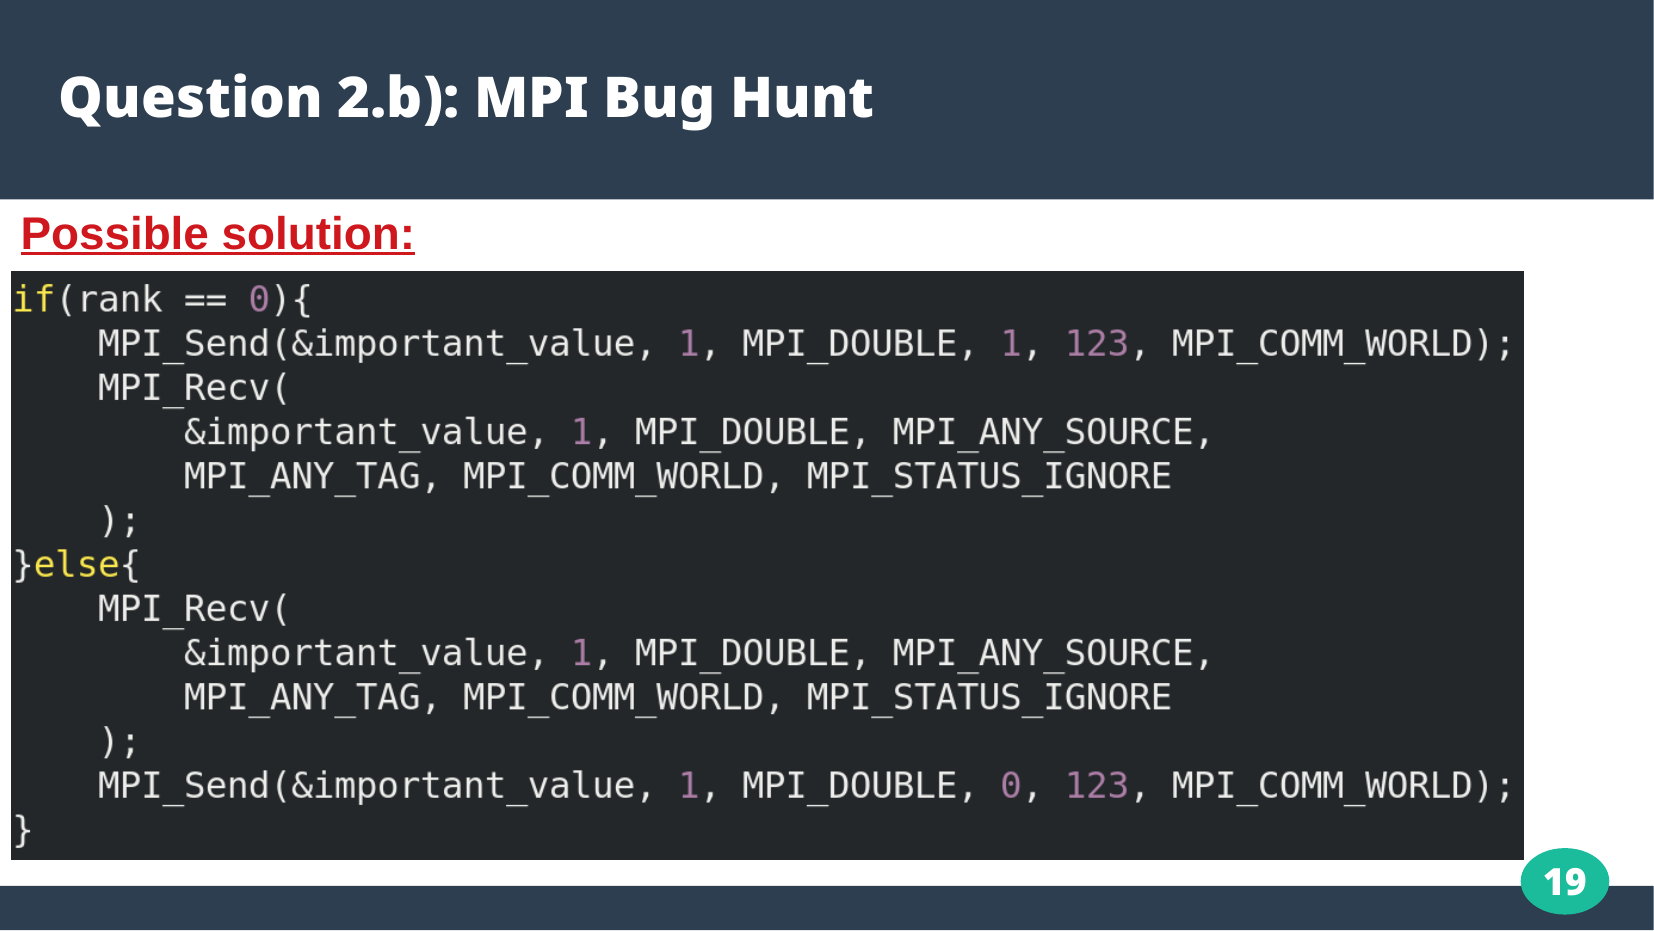

# Question 2.b): MPI Bug Hunt
Possible solution:
19